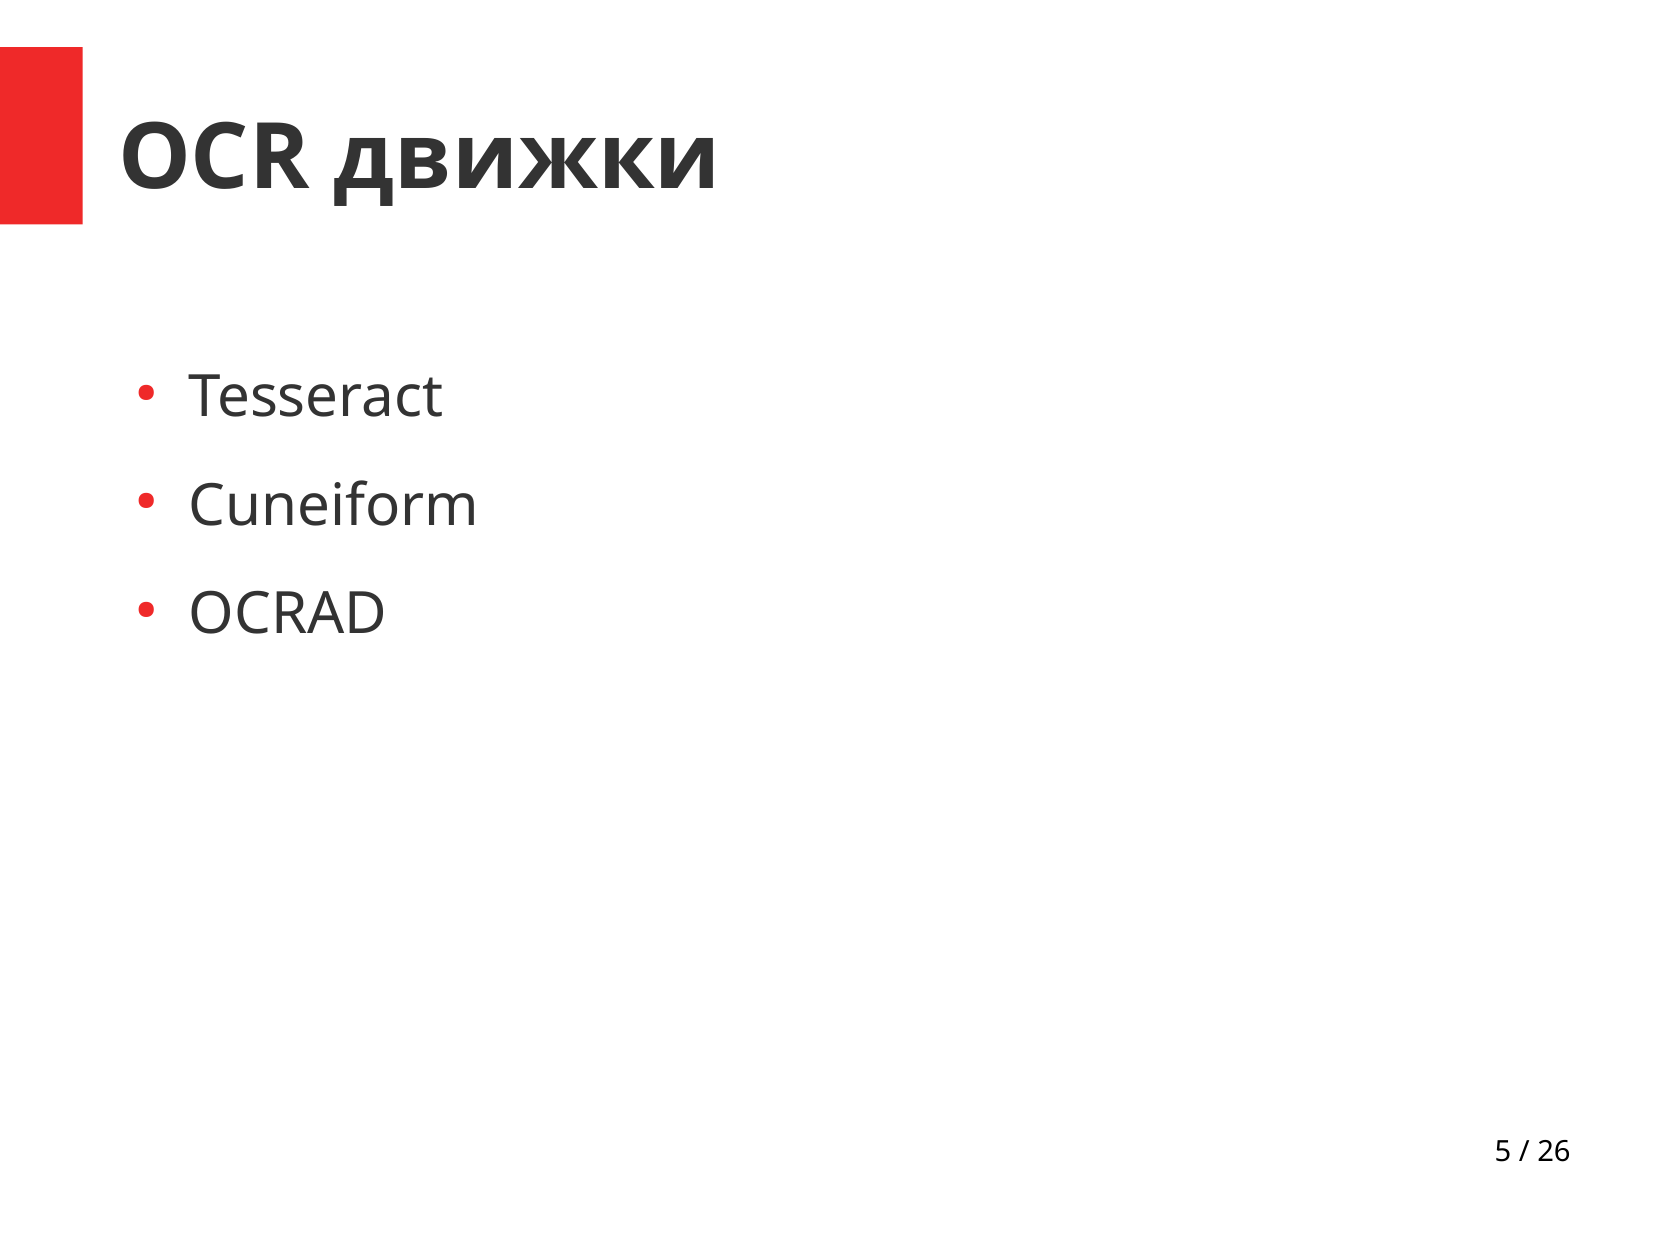

# OCR движки
Tesseract
Cuneiform
OCRAD
5